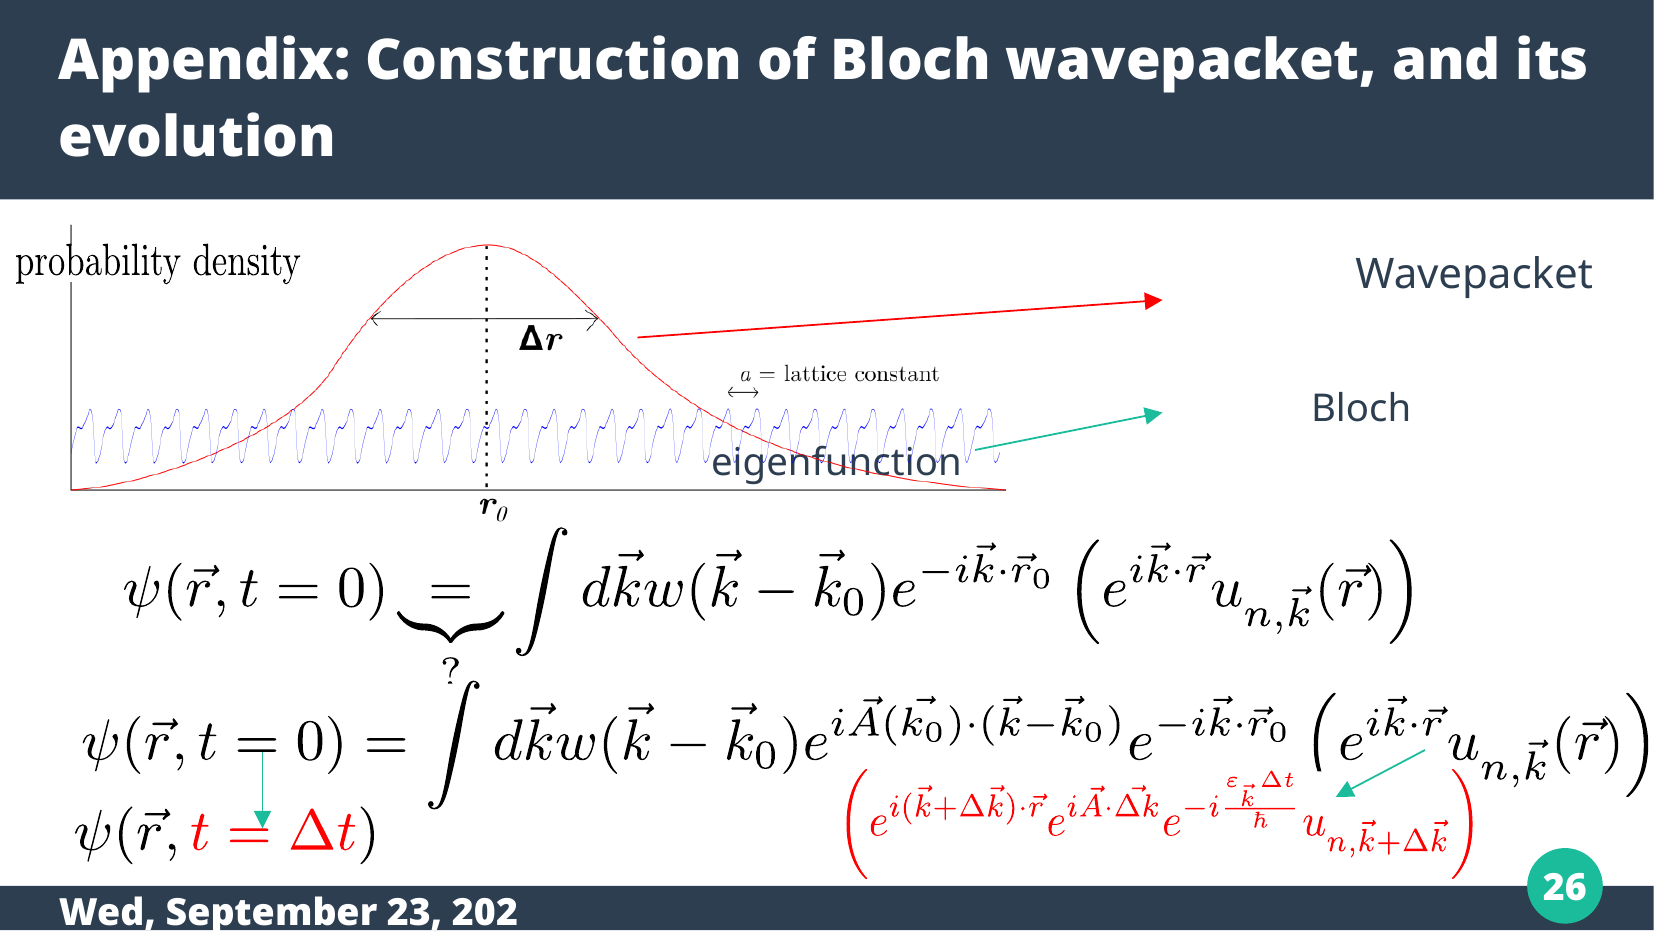

# Appendix: Construction of Bloch wavepacket, and its evolution
 Wavepacket
 Bloch eigenfunction